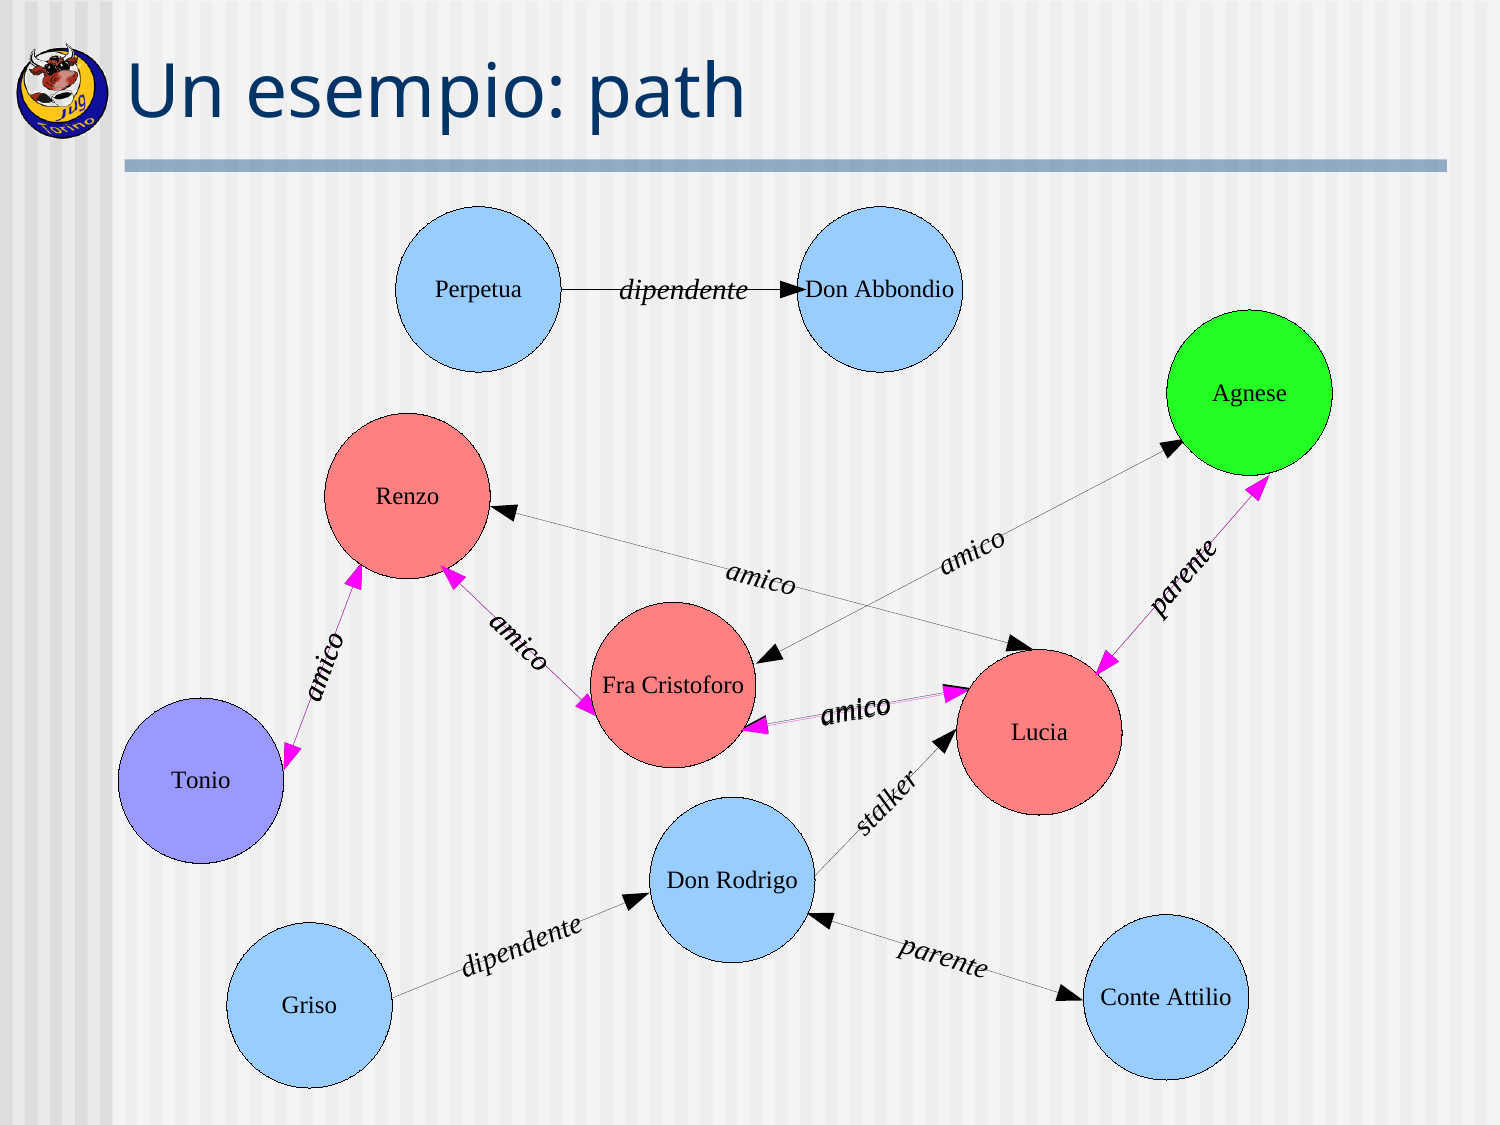

# Un esempio: path
Perpetua
Don Abbondio
dipendente
Agnese
Agnese
Renzo
Renzo
amico
parente
parente
amico
amico
amico
amico
amico
Fra Cristoforo
Fra Cristoforo
Lucia
Lucia
amico
amico
Tonio
Tonio
stalker
Don Rodrigo
dipendente
parente
Conte Attilio
Griso